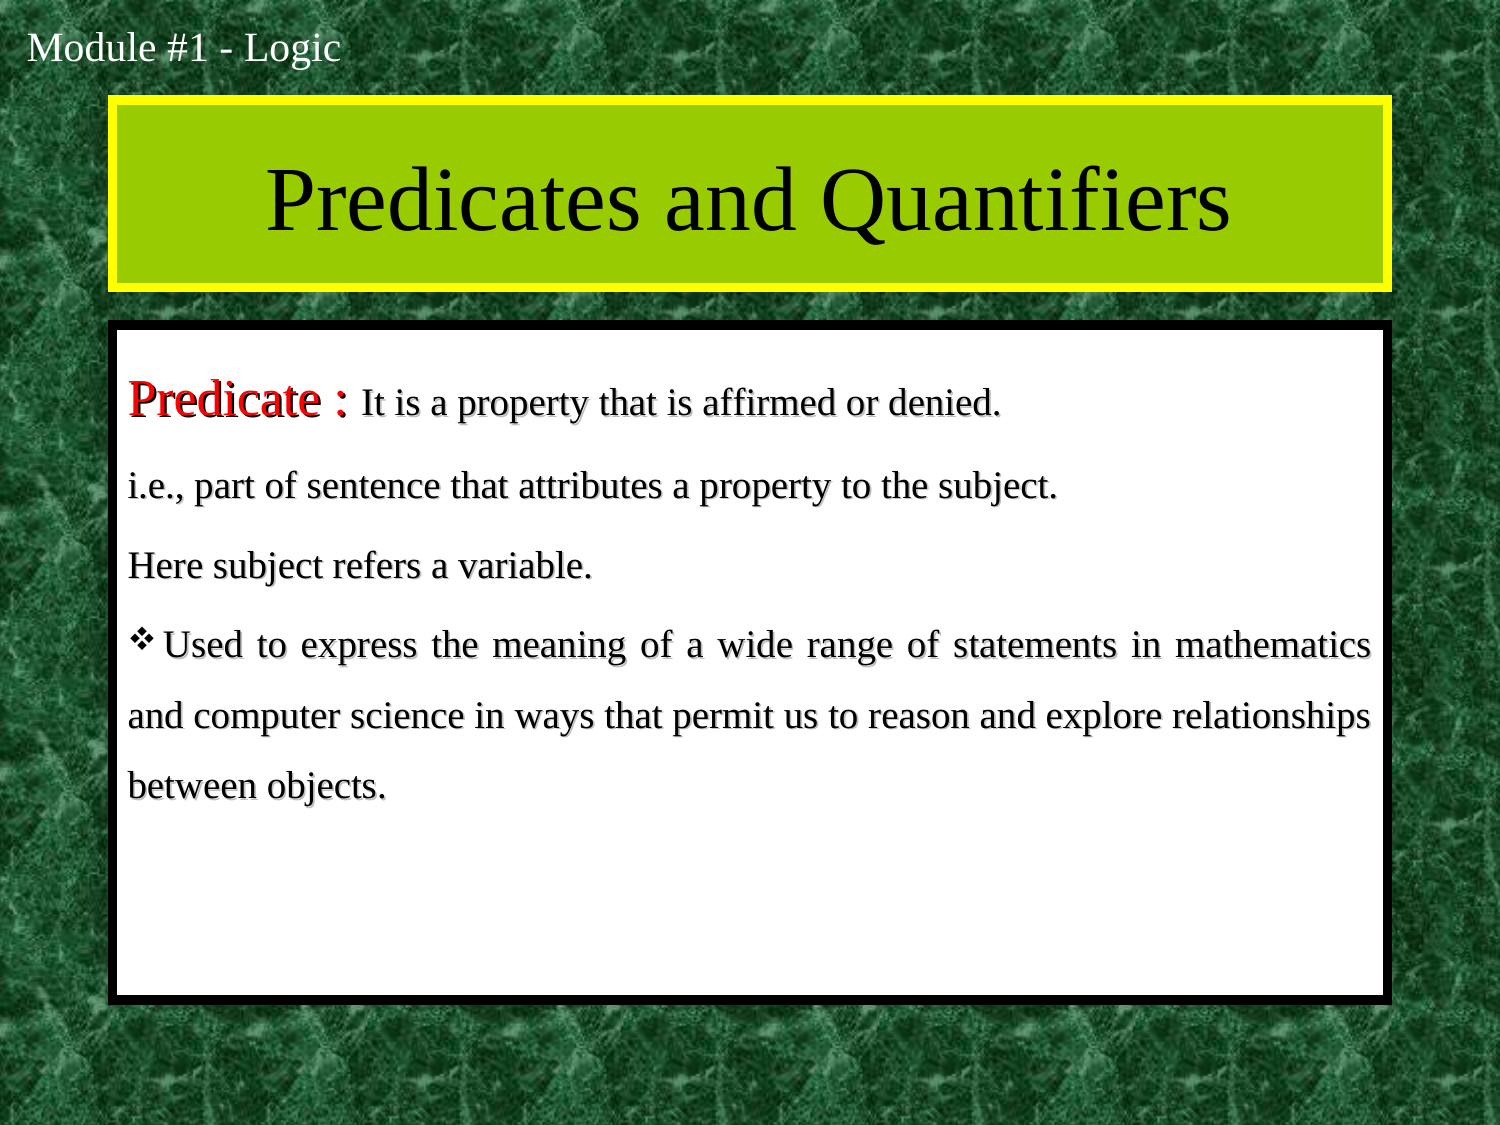

# Predicates and Quantifiers
Predicate : It is a property that is affirmed or denied.
i.e., part of sentence that attributes a property to the subject.
Here subject refers a variable.
 Used to express the meaning of a wide range of statements in mathematics and computer science in ways that permit us to reason and explore relationships between objects.